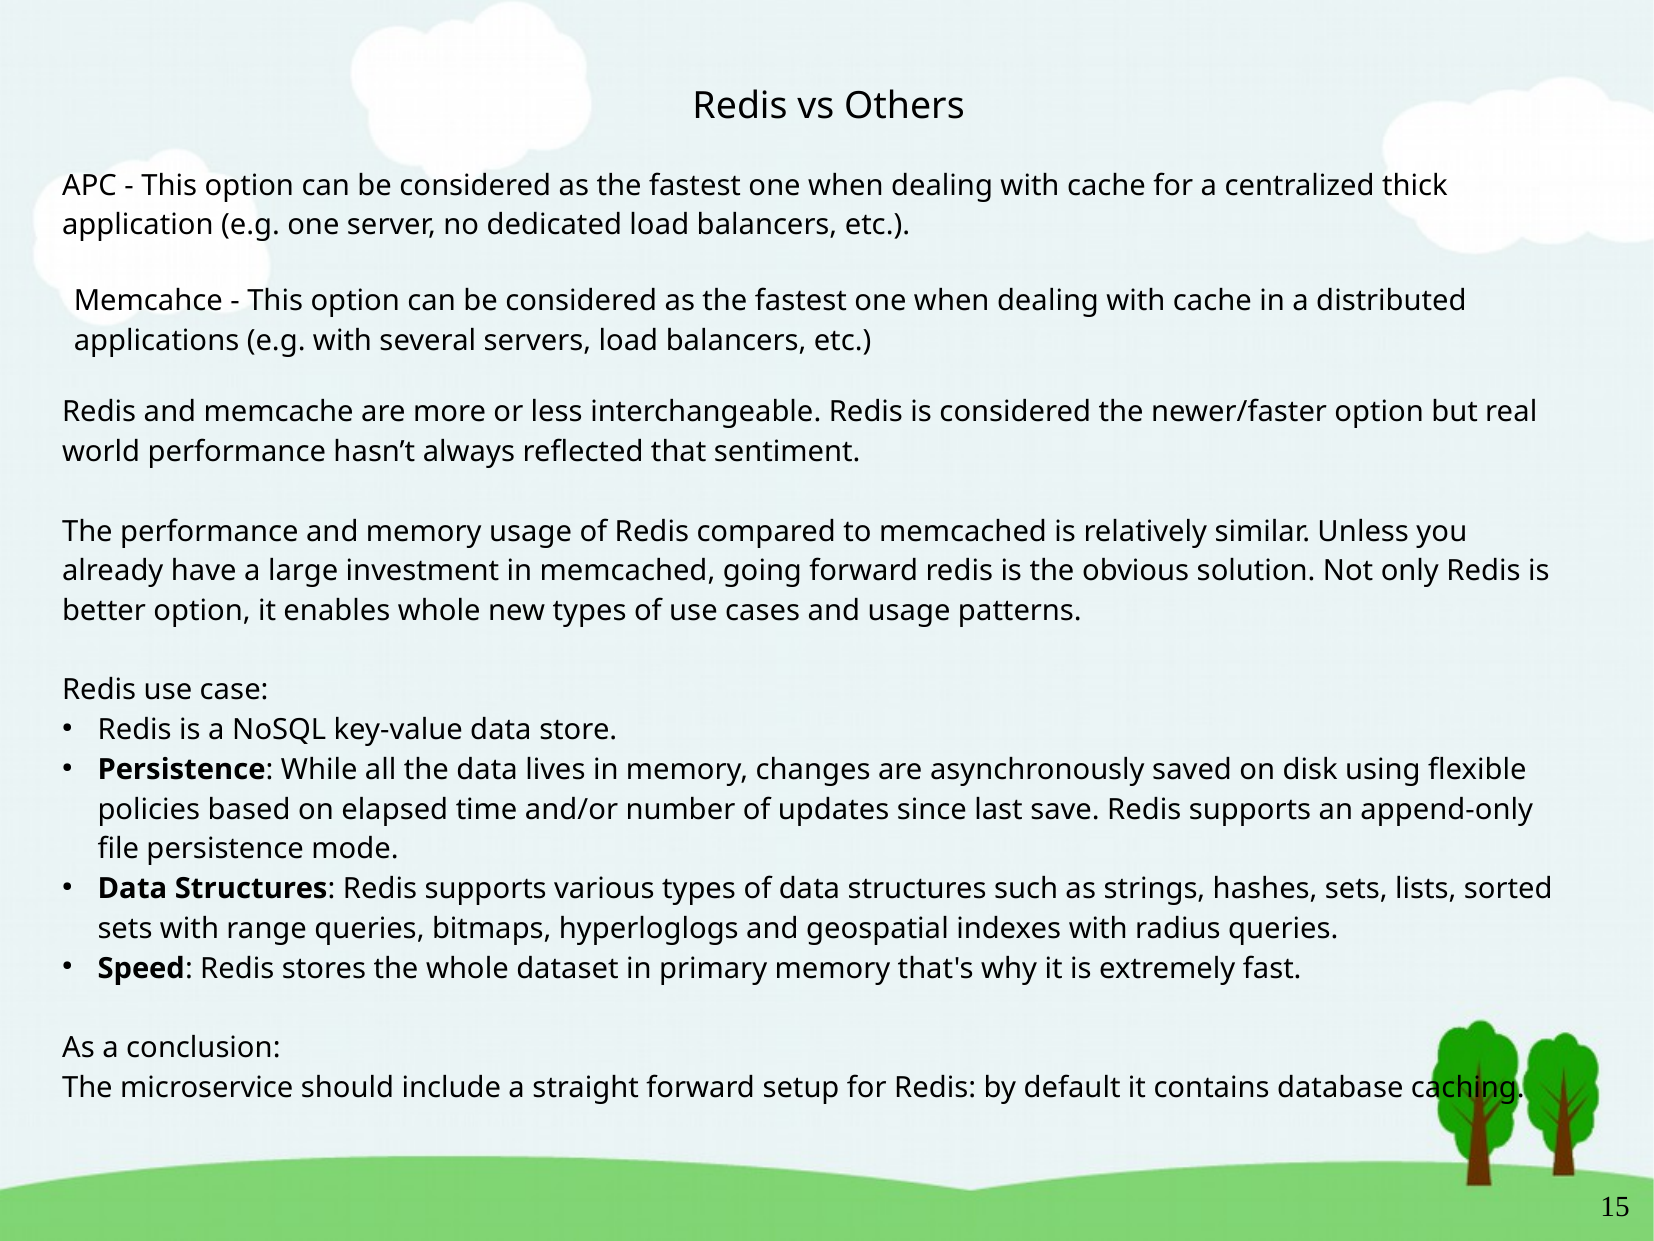

Redis vs Others
APC - This option can be considered as the fastest one when dealing with cache for a centralized thick application (e.g. one server, no dedicated load balancers, etc.).
Memcahce - This option can be considered as the fastest one when dealing with cache in a distributed applications (e.g. with several servers, load balancers, etc.)
Redis and memcache are more or less interchangeable. Redis is considered the newer/faster option but real world performance hasn’t always reflected that sentiment.
The performance and memory usage of Redis compared to memcached is relatively similar. Unless you already have a large investment in memcached, going forward redis is the obvious solution. Not only Redis is better option, it enables whole new types of use cases and usage patterns.
Redis use case:
Redis is a NoSQL key-value data store.
Persistence: While all the data lives in memory, changes are asynchronously saved on disk using flexible policies based on elapsed time and/or number of updates since last save. Redis supports an append-only file persistence mode.
Data Structures: Redis supports various types of data structures such as strings, hashes, sets, lists, sorted sets with range queries, bitmaps, hyperloglogs and geospatial indexes with radius queries.
Speed: Redis stores the whole dataset in primary memory that's why it is extremely fast.
As a conclusion:
The microservice should include a straight forward setup for Redis: by default it contains database caching.
15